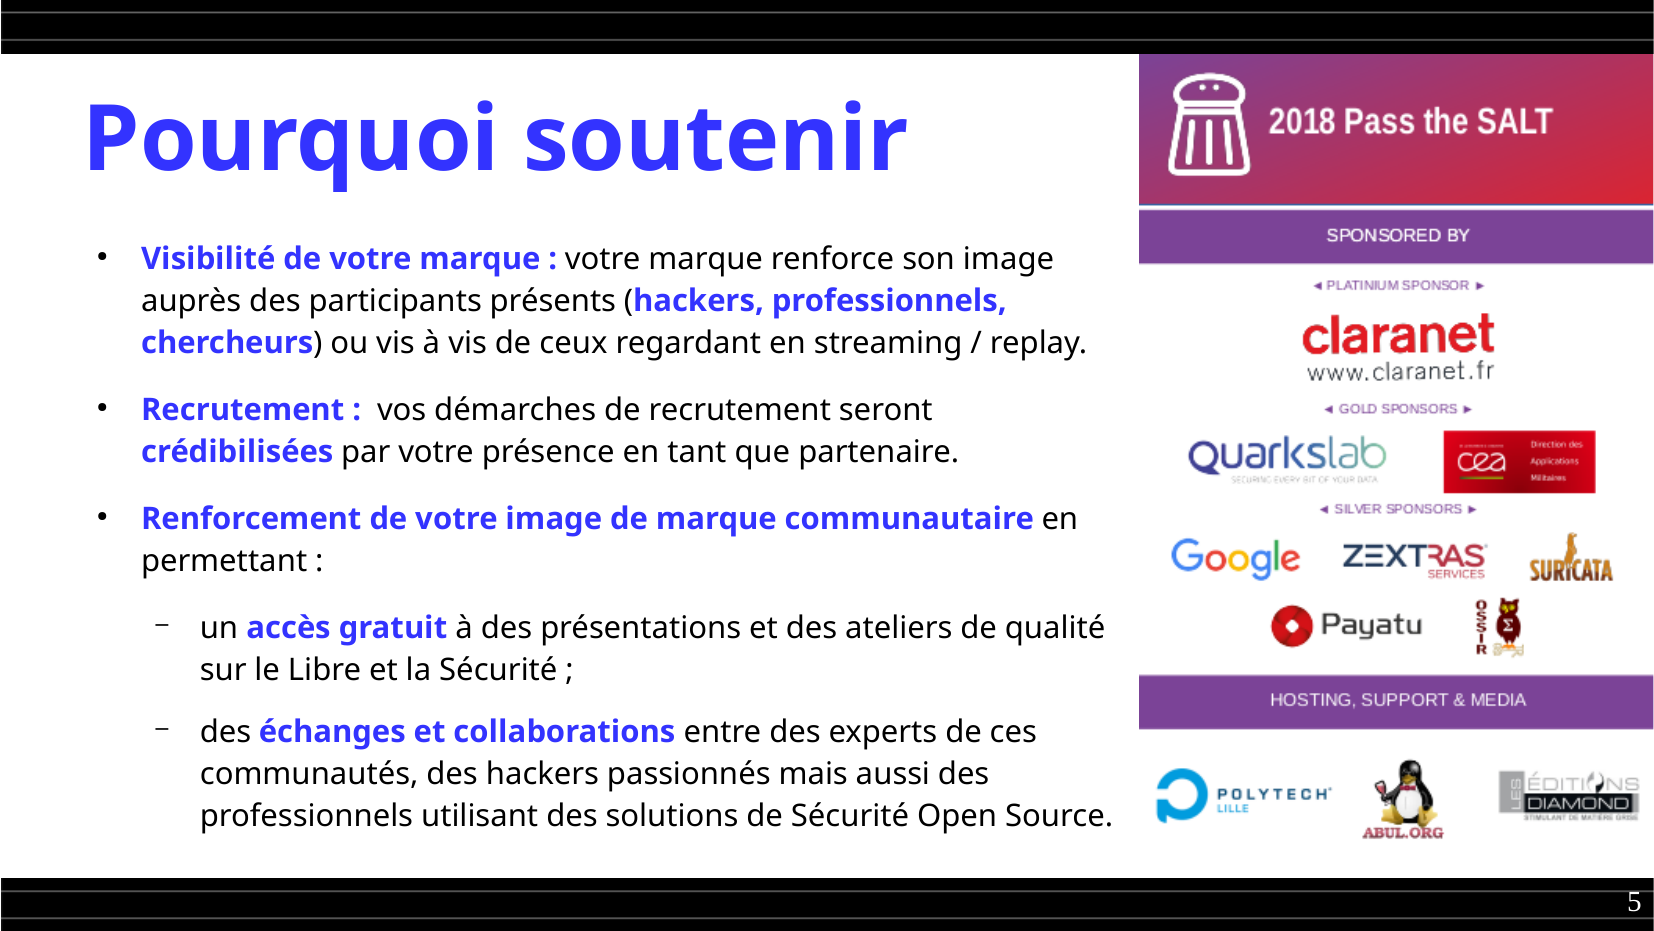

# Pourquoi soutenir
Visibilité de votre marque : votre marque renforce son image auprès des participants présents (hackers, professionnels, chercheurs) ou vis à vis de ceux regardant en streaming / replay.
Recrutement : vos démarches de recrutement seront crédibilisées par votre présence en tant que partenaire.
Renforcement de votre image de marque communautaire en permettant :
un accès gratuit à des présentations et des ateliers de qualité sur le Libre et la Sécurité ;
des échanges et collaborations entre des experts de ces communautés, des hackers passionnés mais aussi des professionnels utilisant des solutions de Sécurité Open Source.